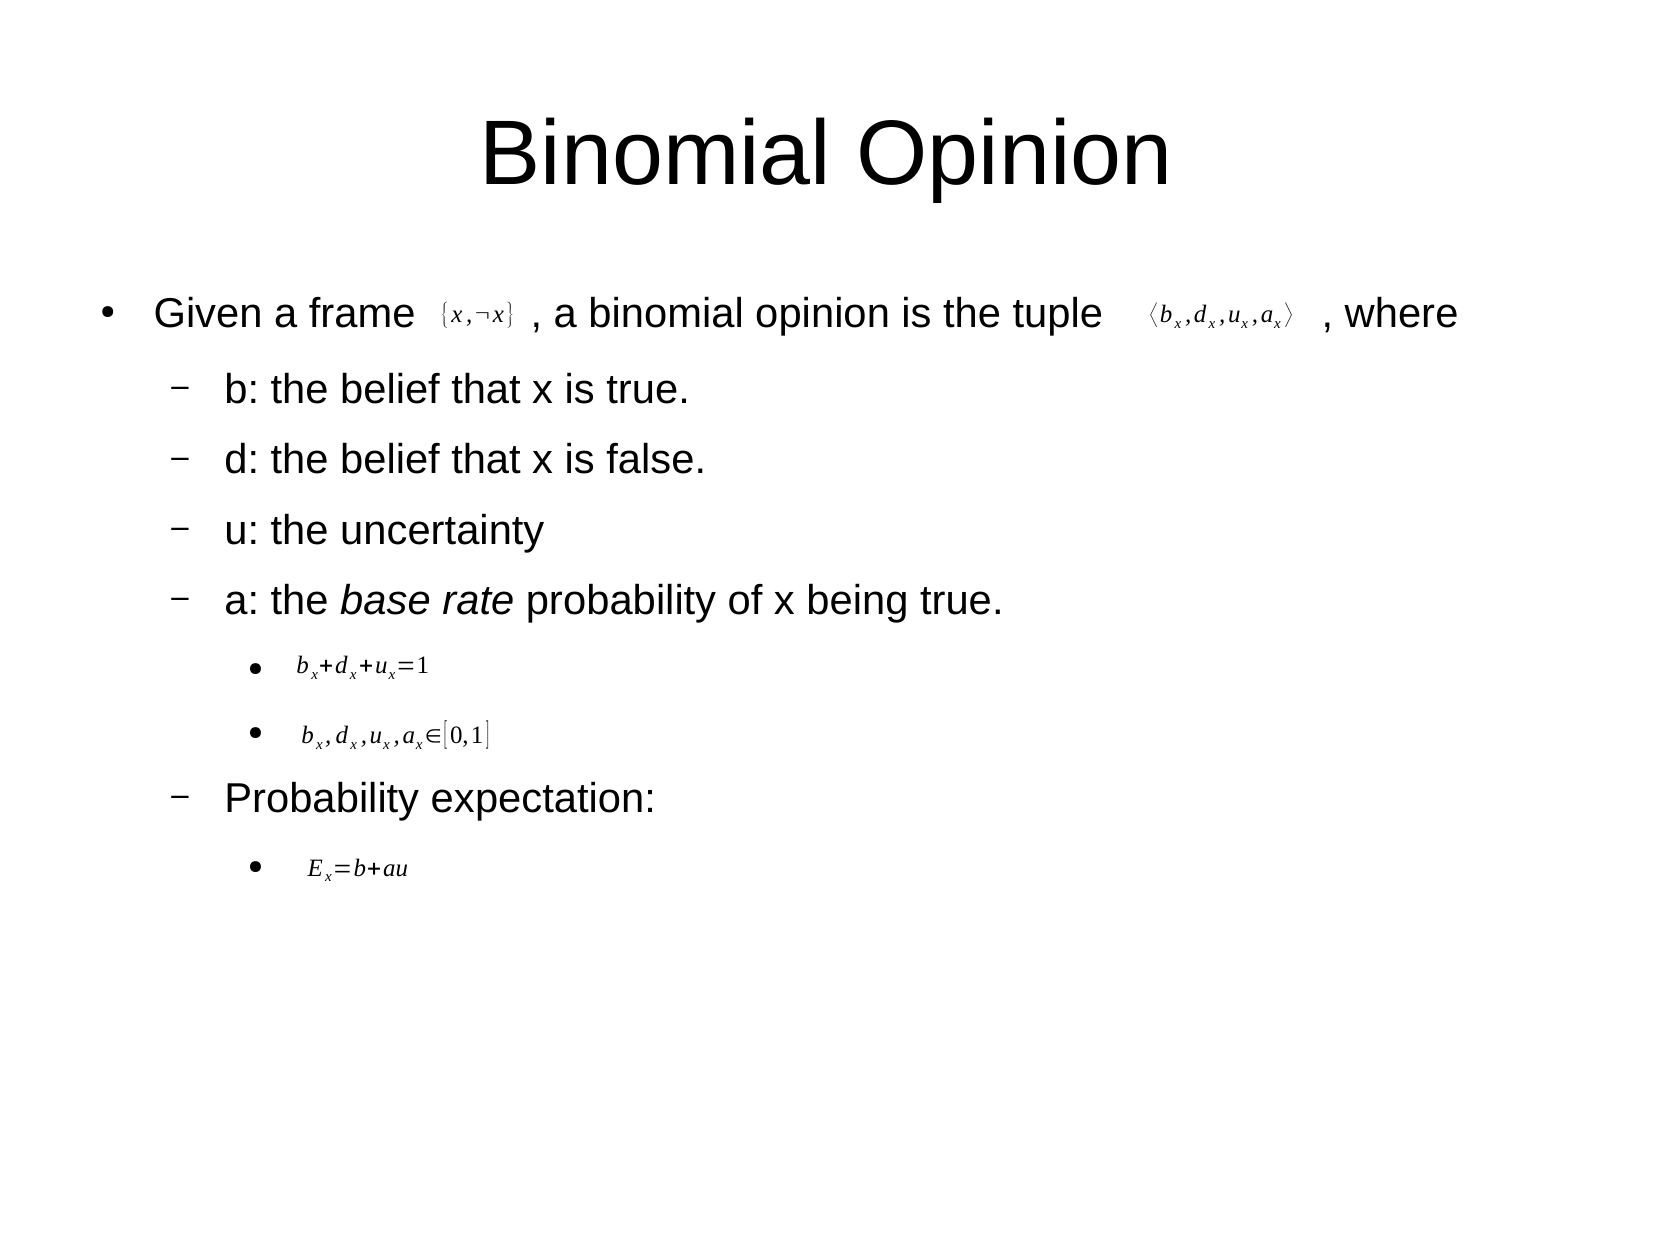

# Binomial Opinion
Given a frame , a binomial opinion is the tuple , where
b: the belief that x is true.
d: the belief that x is false.
u: the uncertainty
a: the base rate probability of x being true.
Probability expectation: